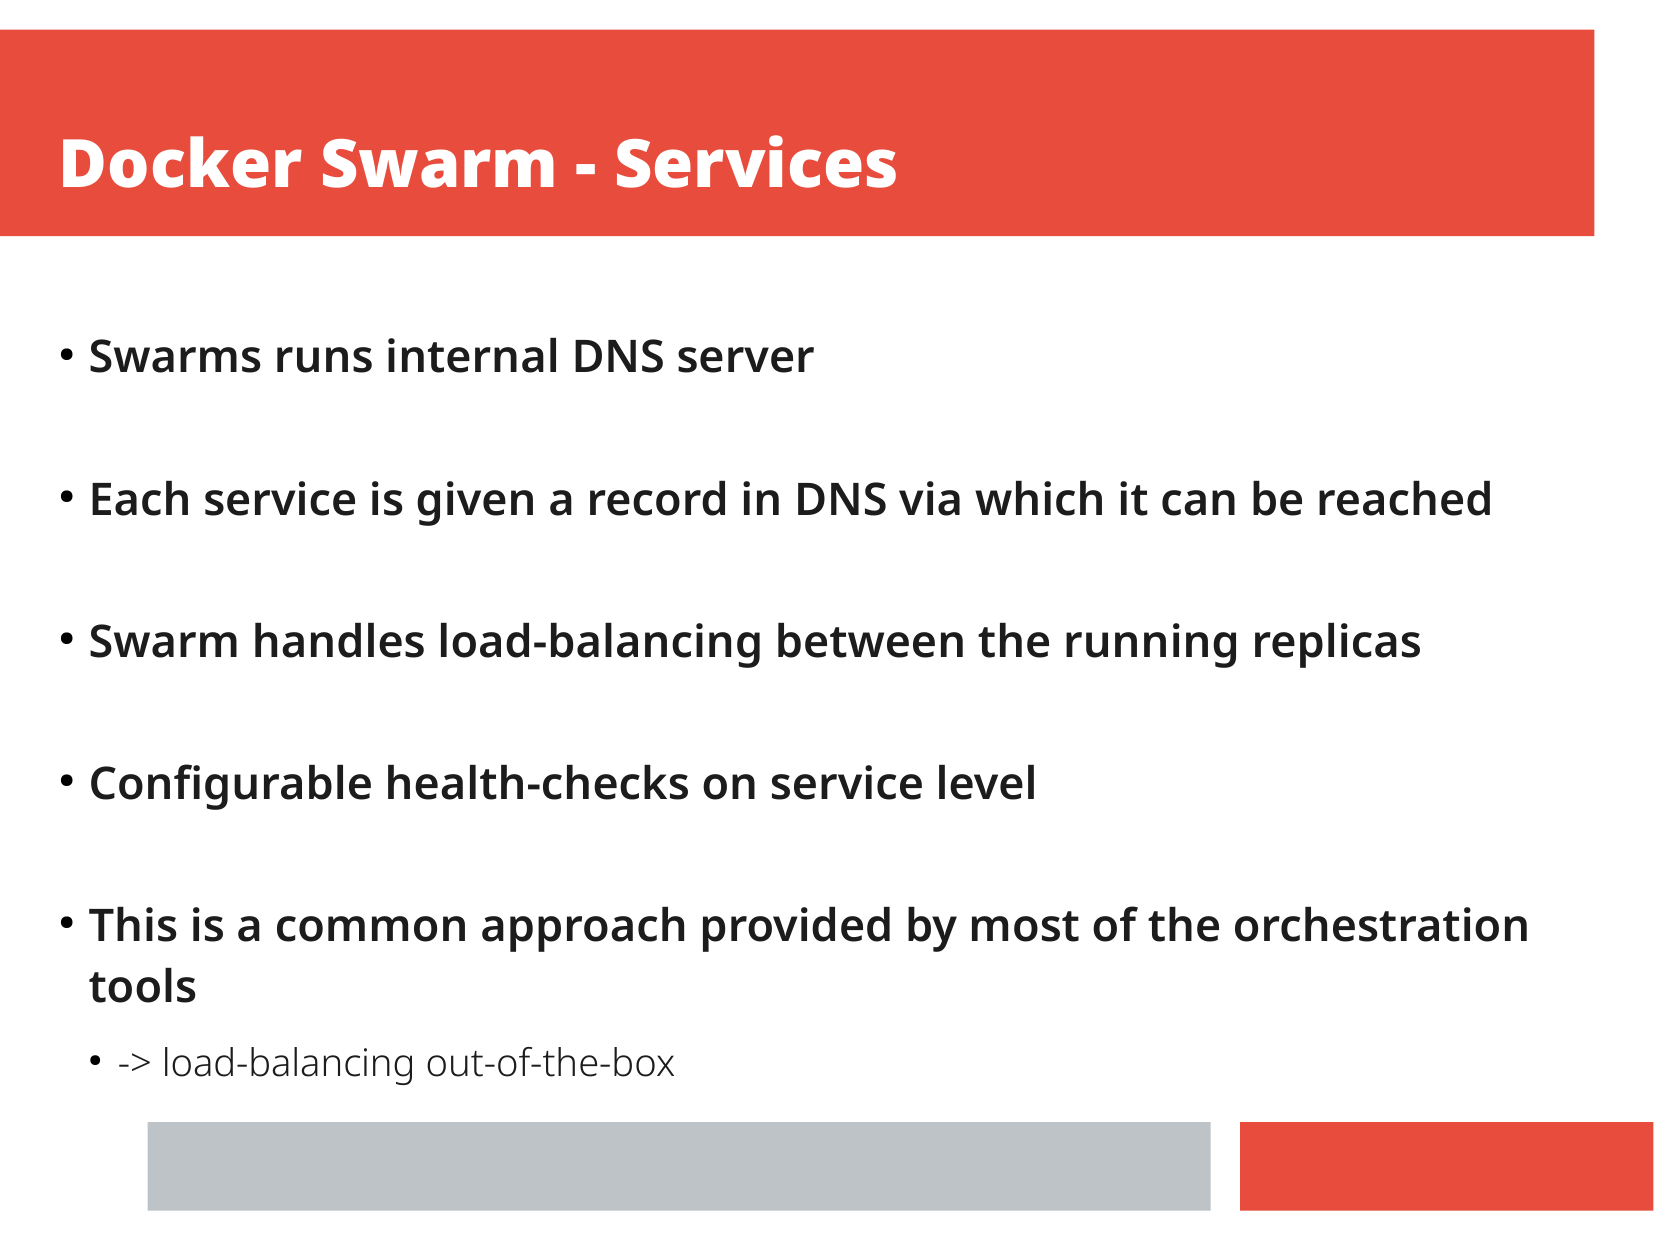

# Docker Swarm - Services
Swarms runs internal DNS server
Each service is given a record in DNS via which it can be reached
Swarm handles load-balancing between the running replicas
Configurable health-checks on service level
This is a common approach provided by most of the orchestration tools
-> load-balancing out-of-the-box